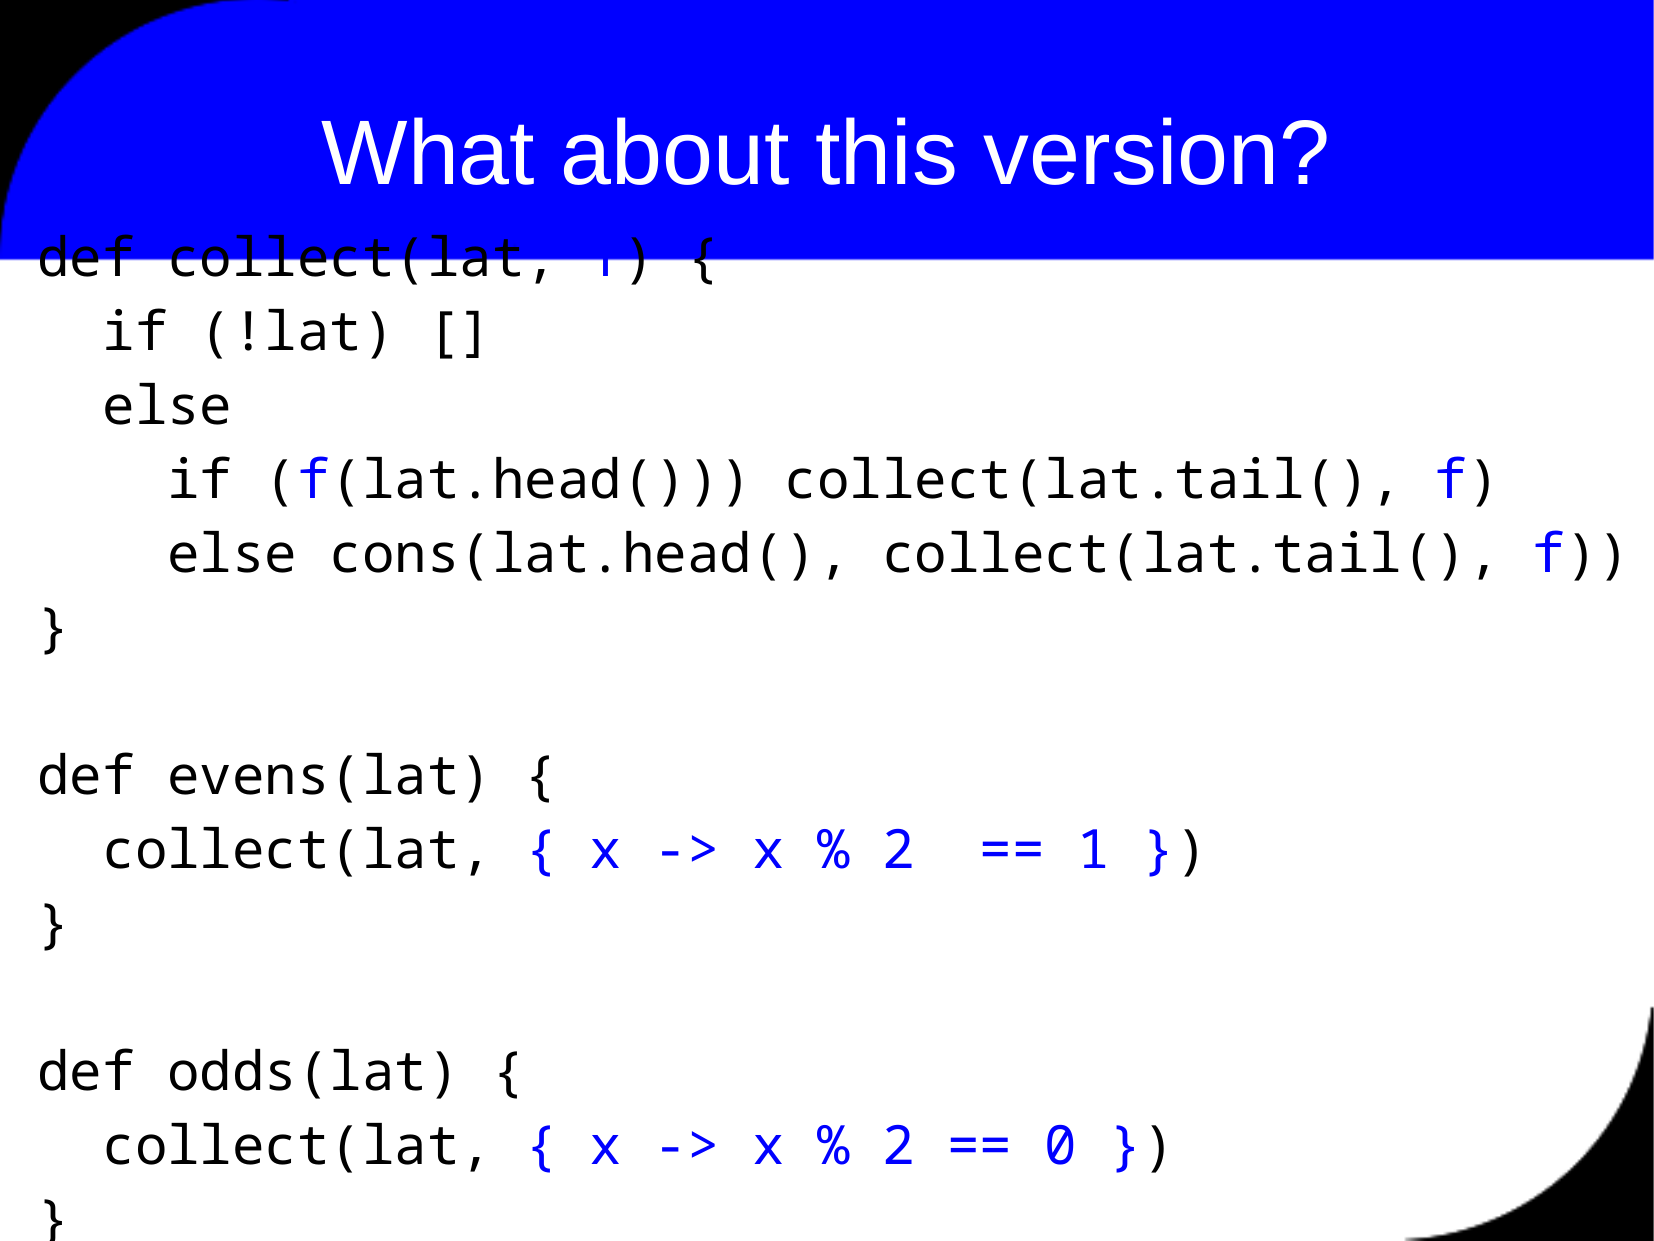

# What about this version?
def collect(lat, f) {
 if (!lat) []
 else
 if (f(lat.head())) collect(lat.tail(), f)
 else cons(lat.head(), collect(lat.tail(), f))
}
def evens(lat) {
 collect(lat, { x -> x % 2 == 1 })
}
def odds(lat) {
 collect(lat, { x -> x % 2 == 0 })
}